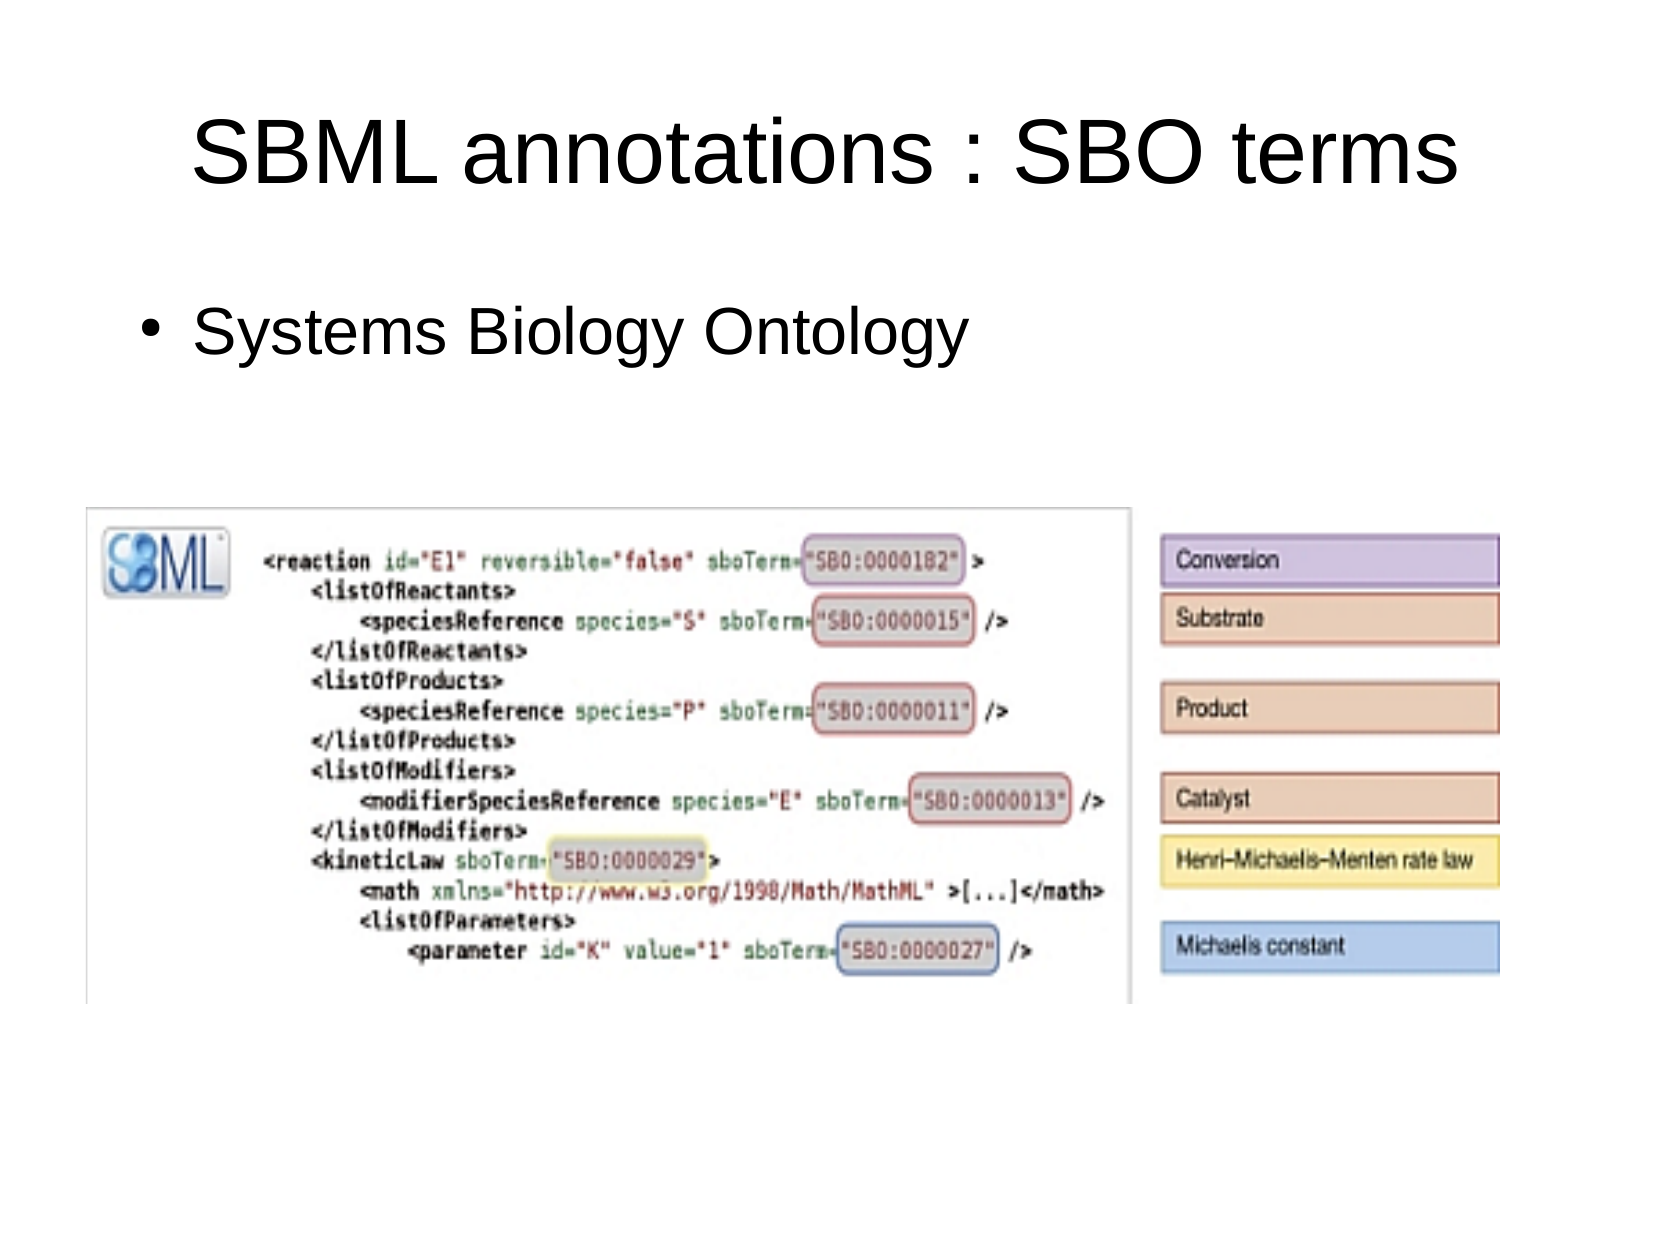

# SBML annotations : SBO terms
 Systems Biology Ontology